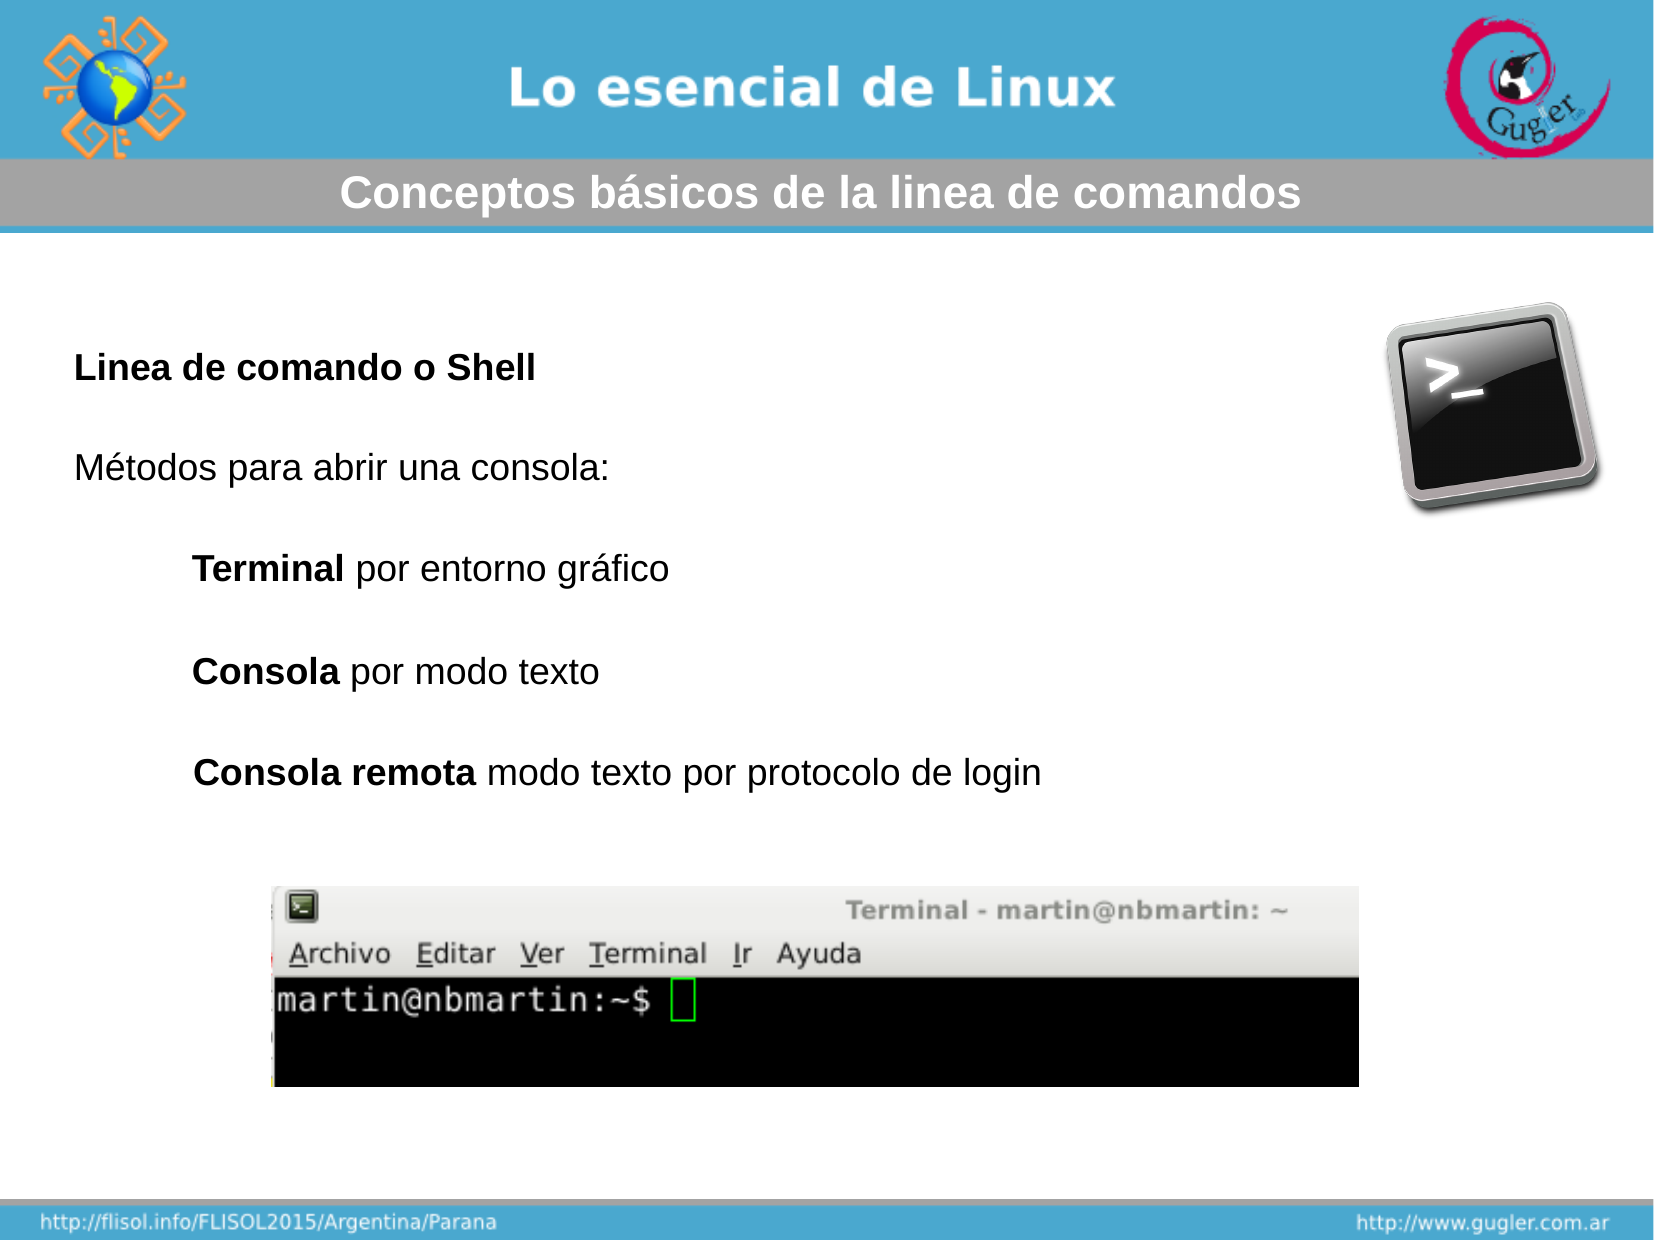

Conceptos básicos de la linea de comandos
Linea de comando o Shell
Métodos para abrir una consola:
Terminal por entorno gráfico
Consola por modo texto
Consola remota modo texto por protocolo de login